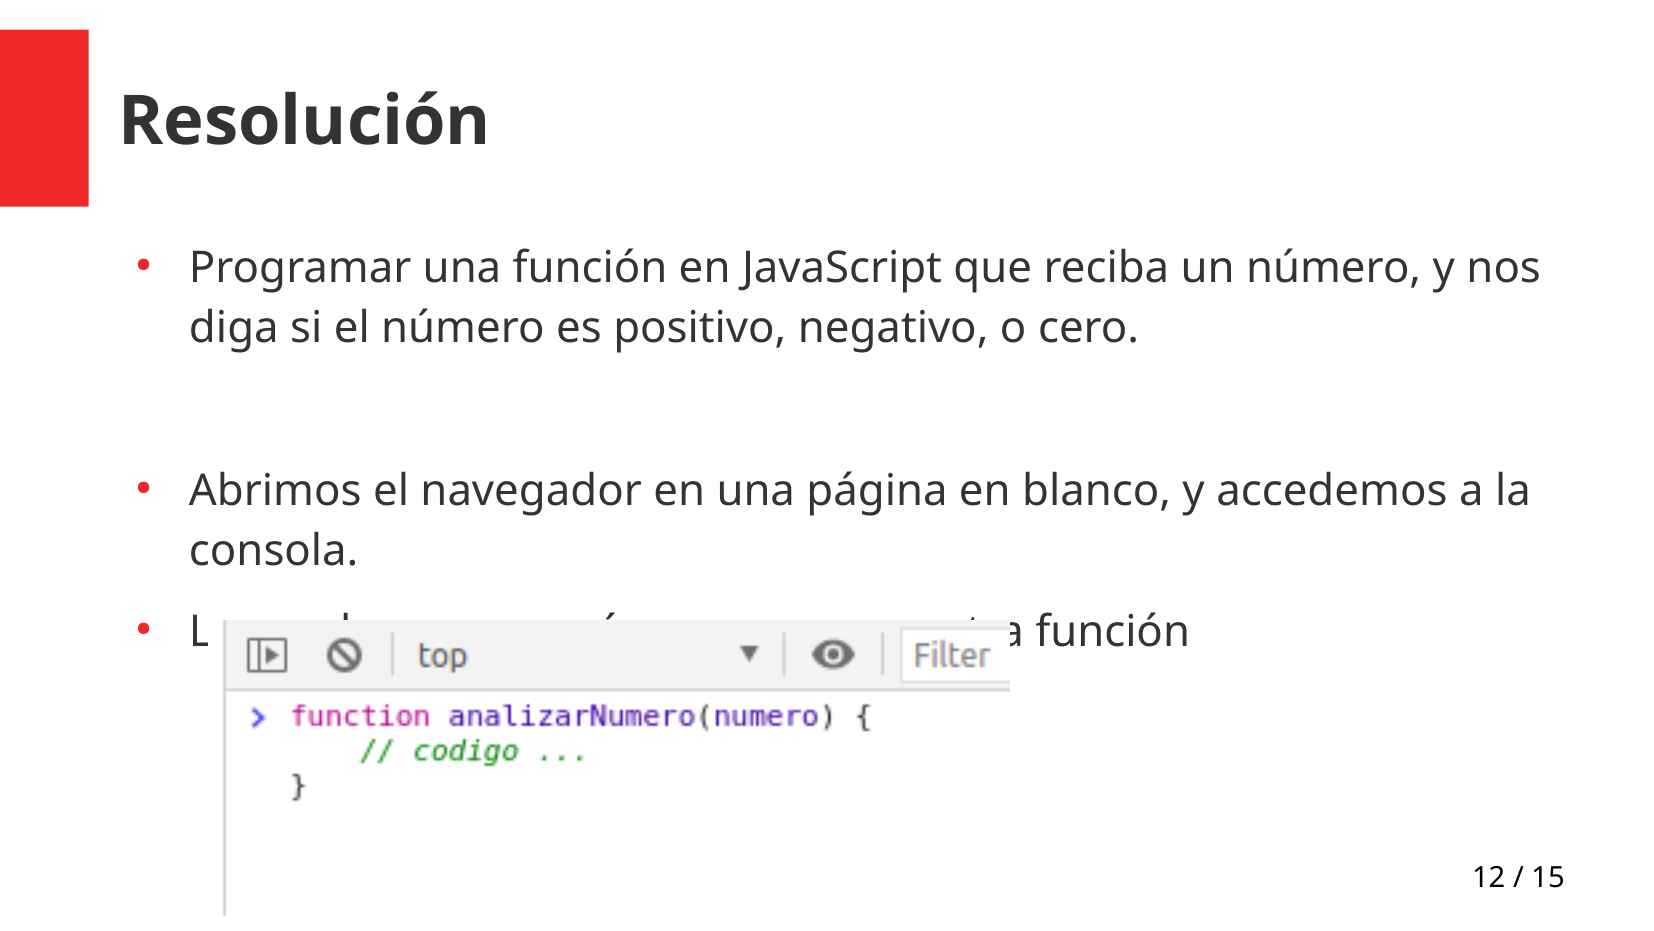

# Resolución
Programar una función en JavaScript que reciba un número, y nos diga si el número es positivo, negativo, o cero.
Abrimos el navegador en una página en blanco, y accedemos a la consola.
Lo que haremos será programar nuestra función
12